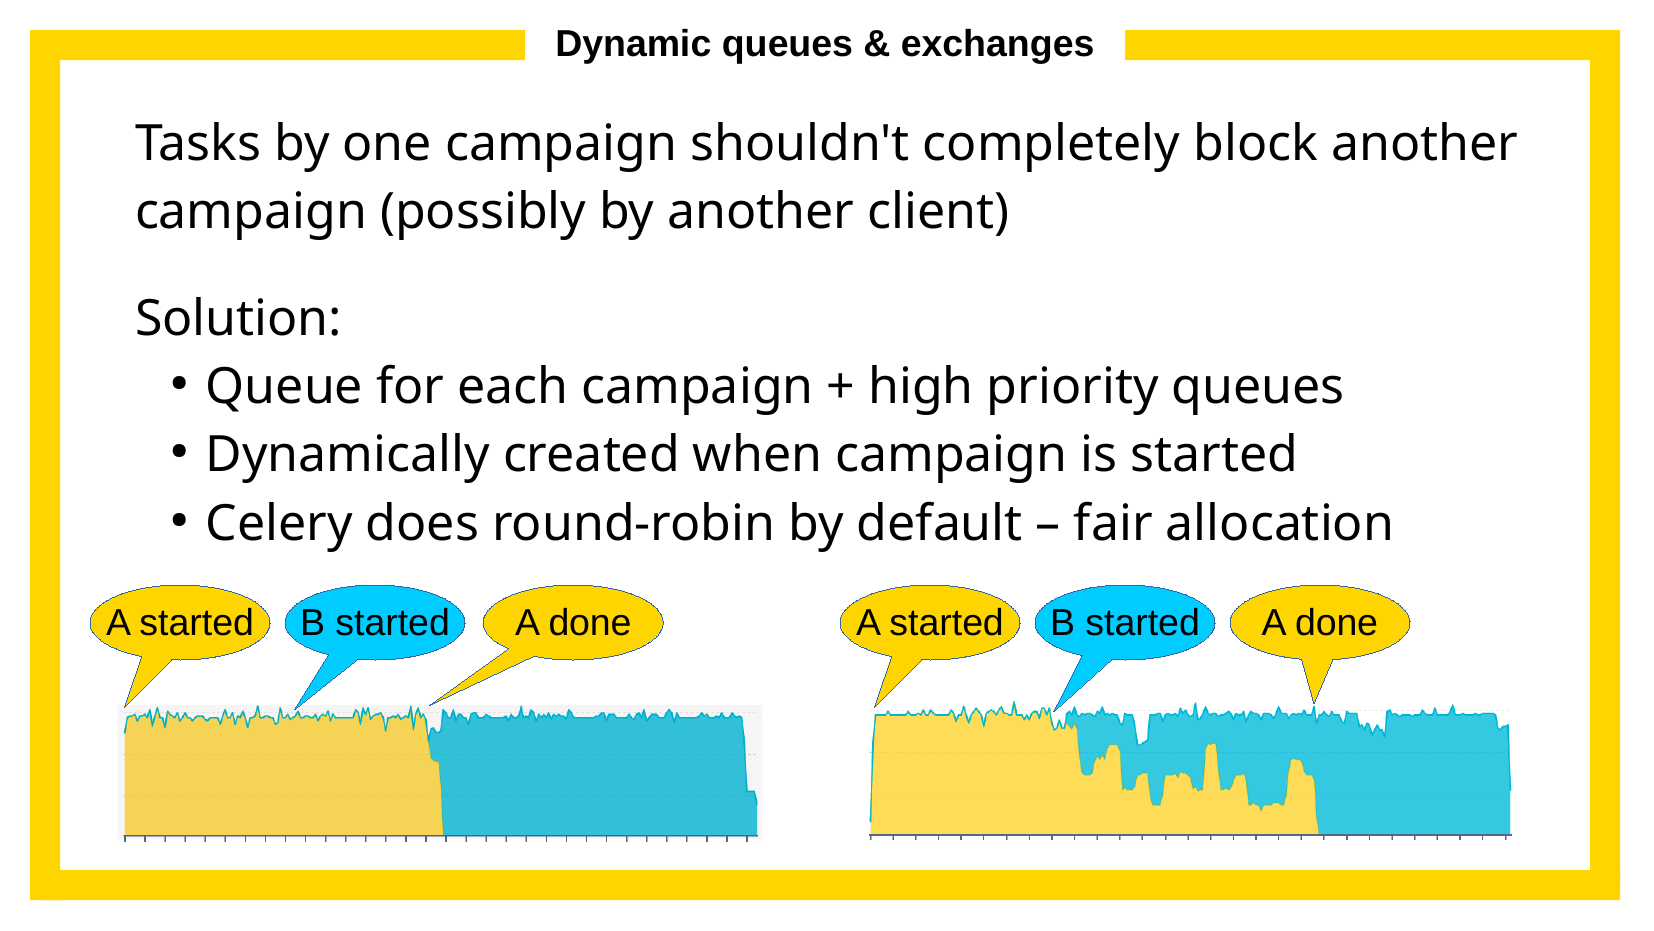

Dynamic queues & exchanges
Tasks by one campaign shouldn't completely block another campaign (possibly by another client)
Solution:
Queue for each campaign + high priority queues
Dynamically created when campaign is started
Celery does round-robin by default – fair allocation
A started
B started
A done
A started
B started
A done